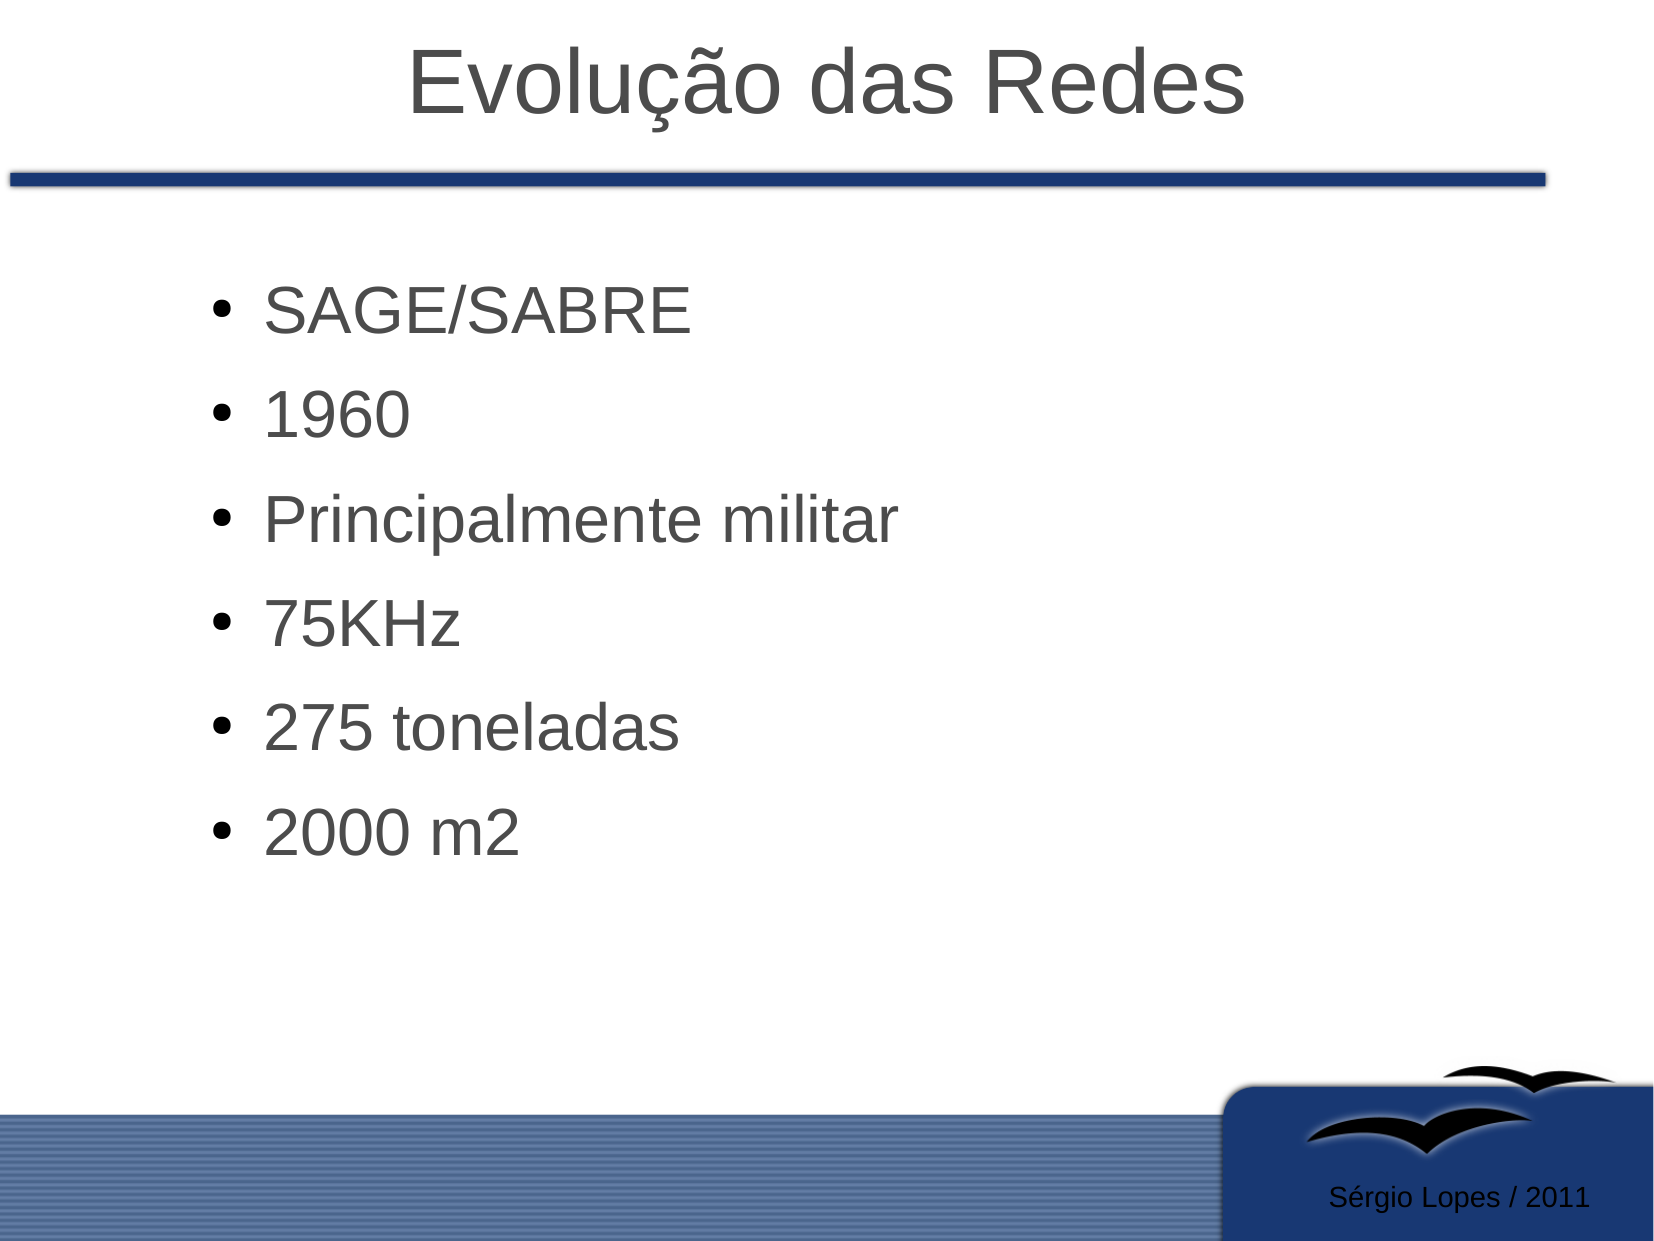

# Evolução das Redes
SAGE/SABRE
1960
Principalmente militar
75KHz
275 toneladas
2000 m2
Sérgio Lopes / 2011